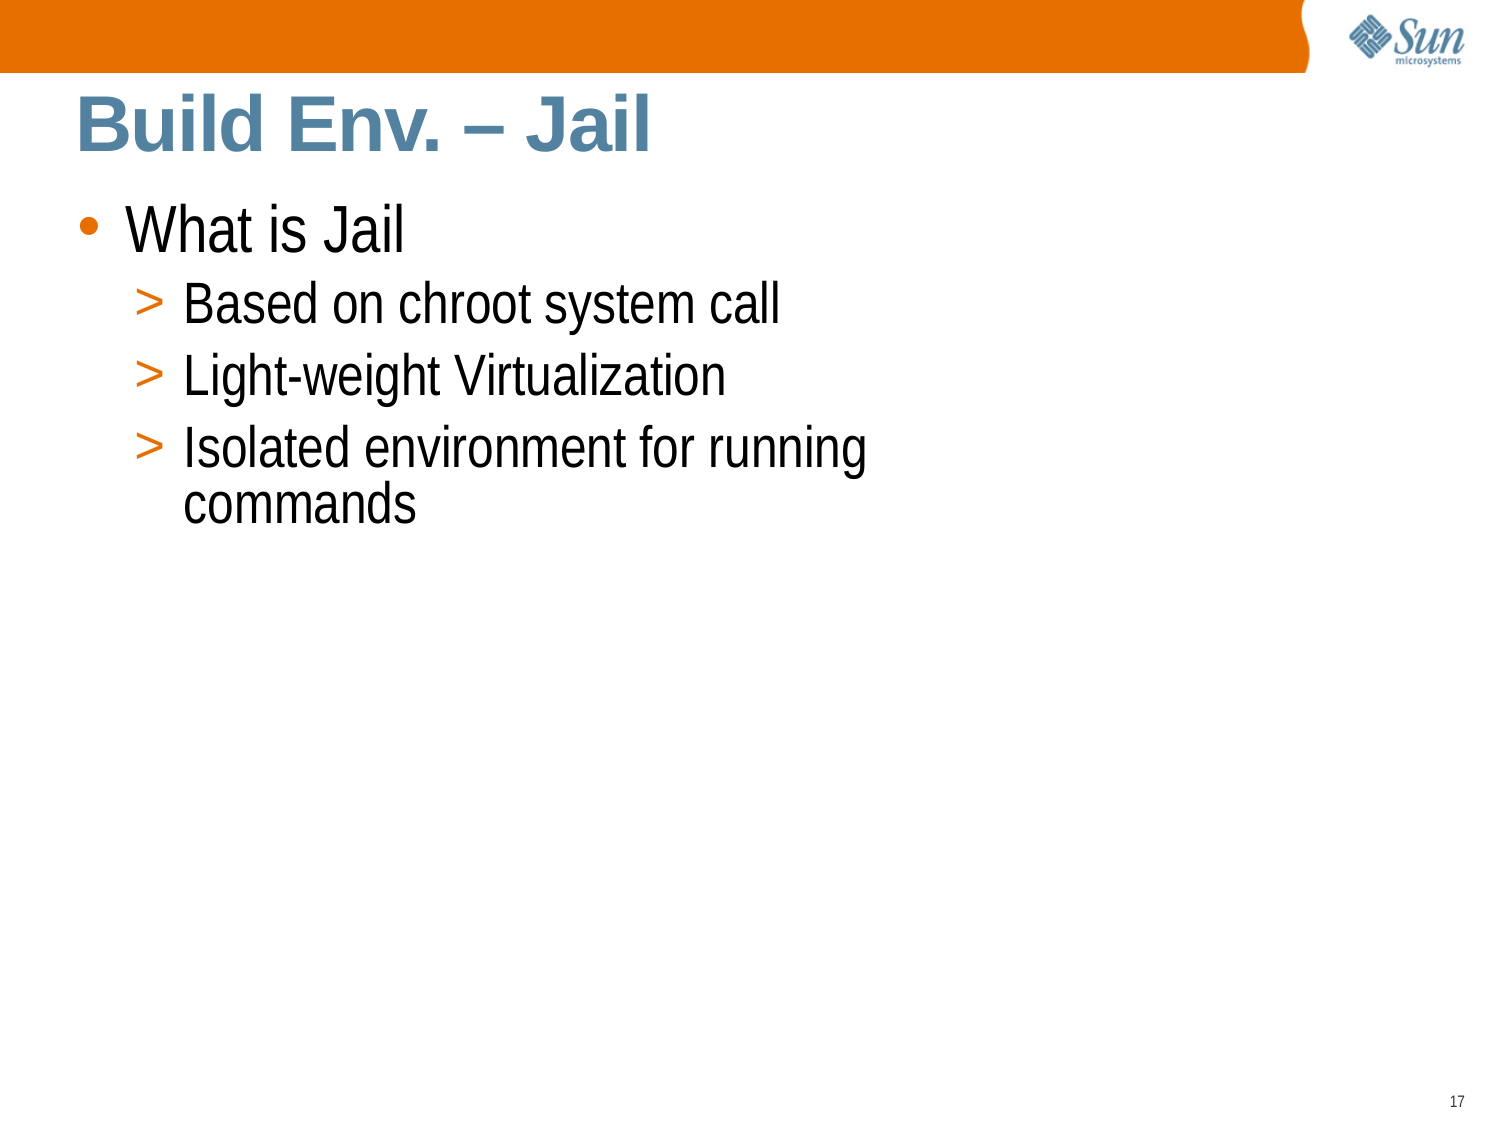

# Build Env. – Jail
What is Jail
Based on chroot system call
Light-weight Virtualization
Isolated environment for running commands